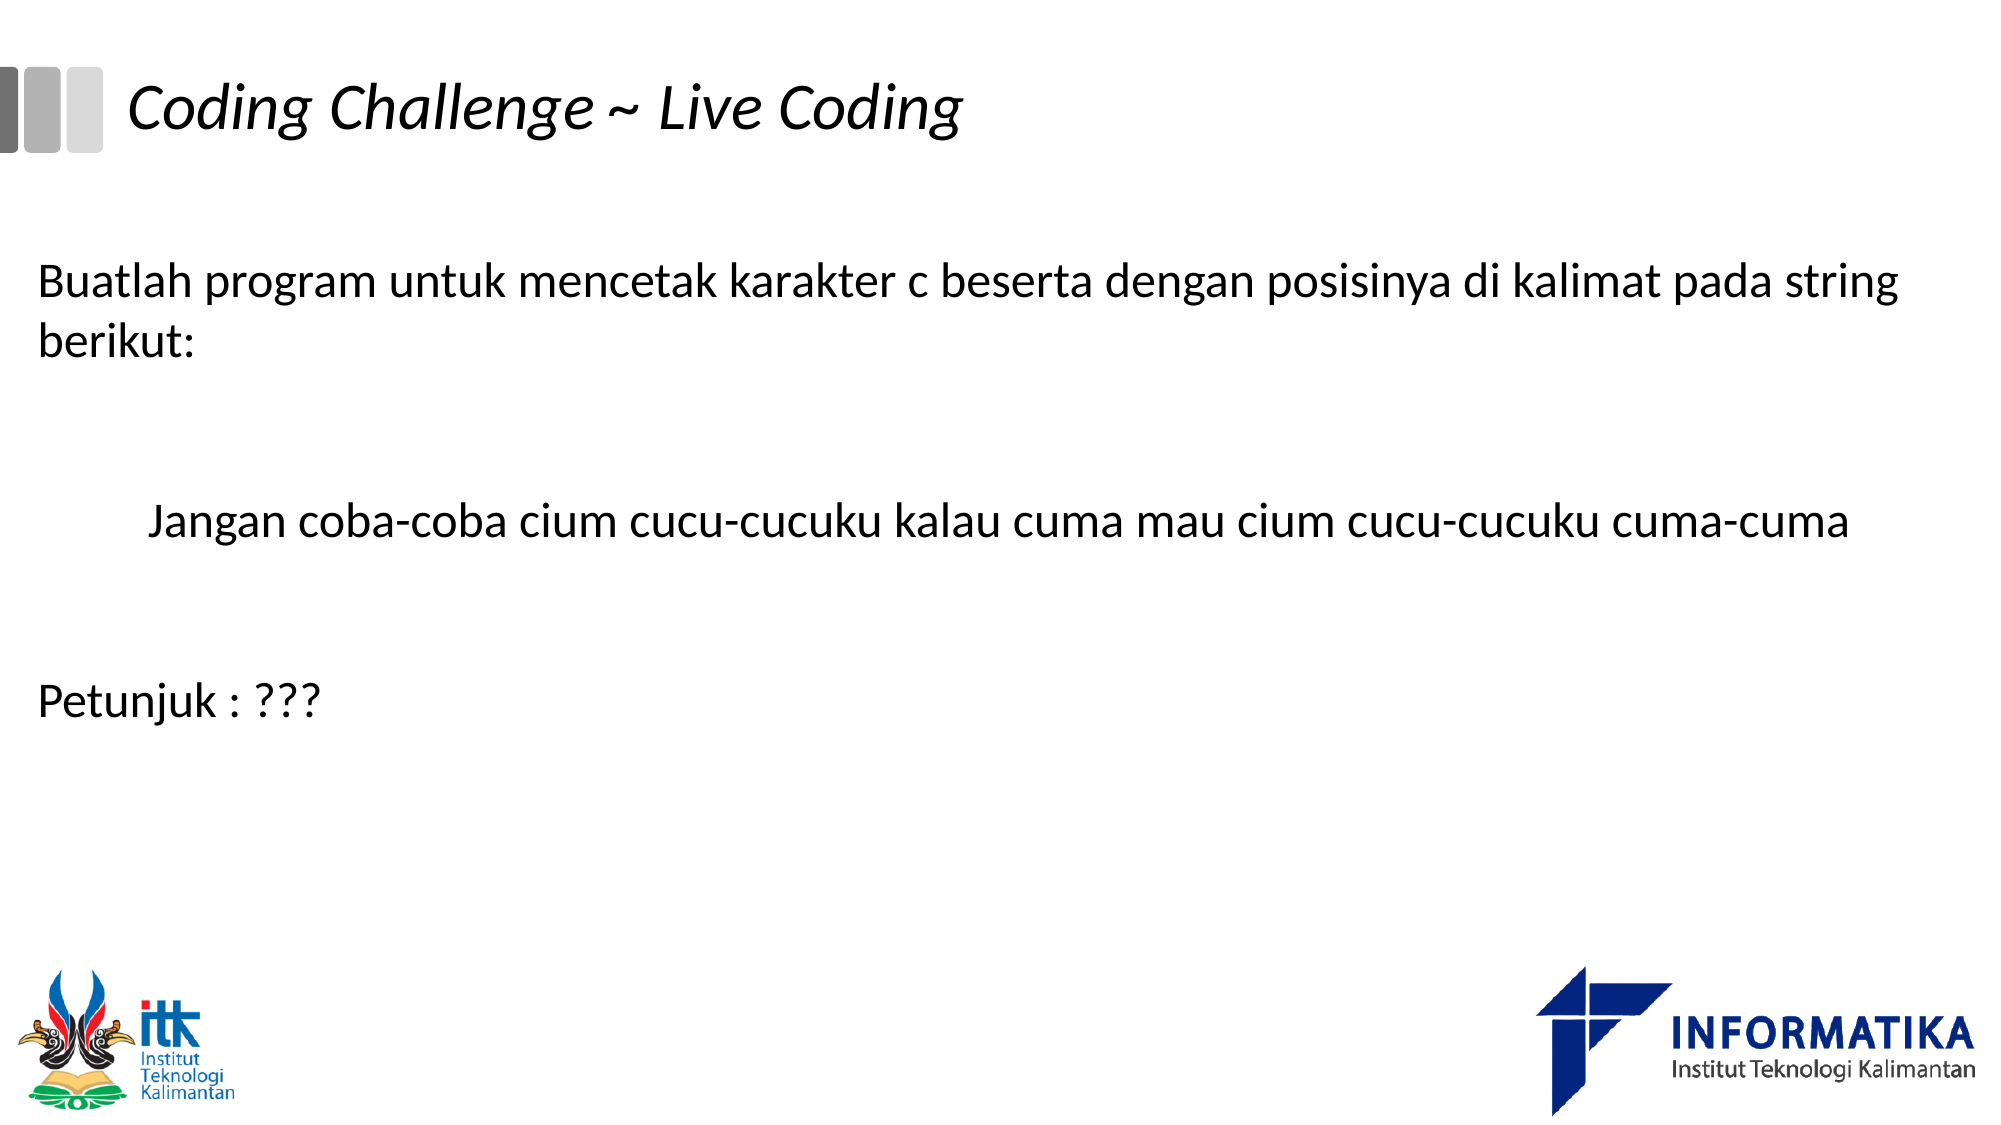

# Coding Challenge ~ Live Coding
Buatlah program untuk mencetak karakter c beserta dengan posisinya di kalimat pada string berikut:
 Jangan coba-coba cium cucu-cucuku kalau cuma mau cium cucu-cucuku cuma-cuma
Petunjuk : ???